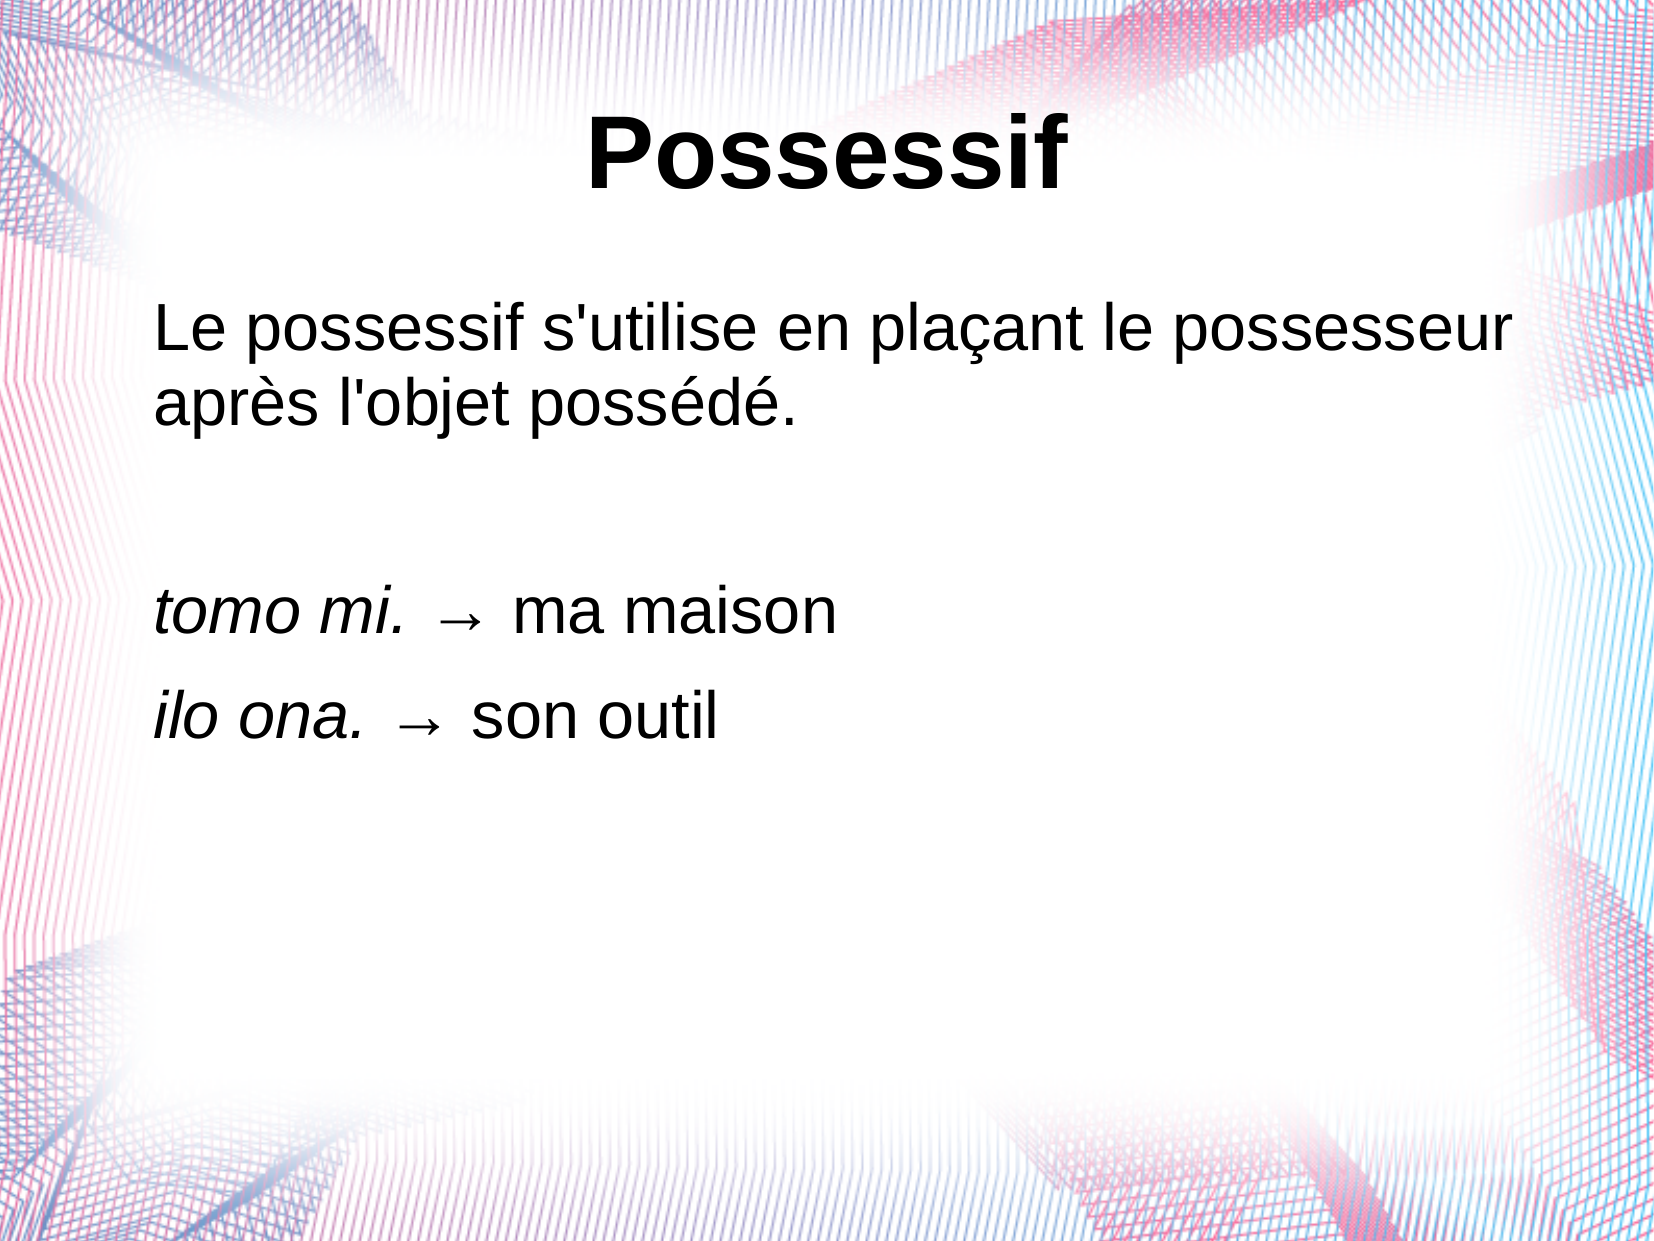

# Possessif
Le possessif s'utilise en plaçant le possesseur après l'objet possédé.
tomo mi. → ma maison
ilo ona. → son outil